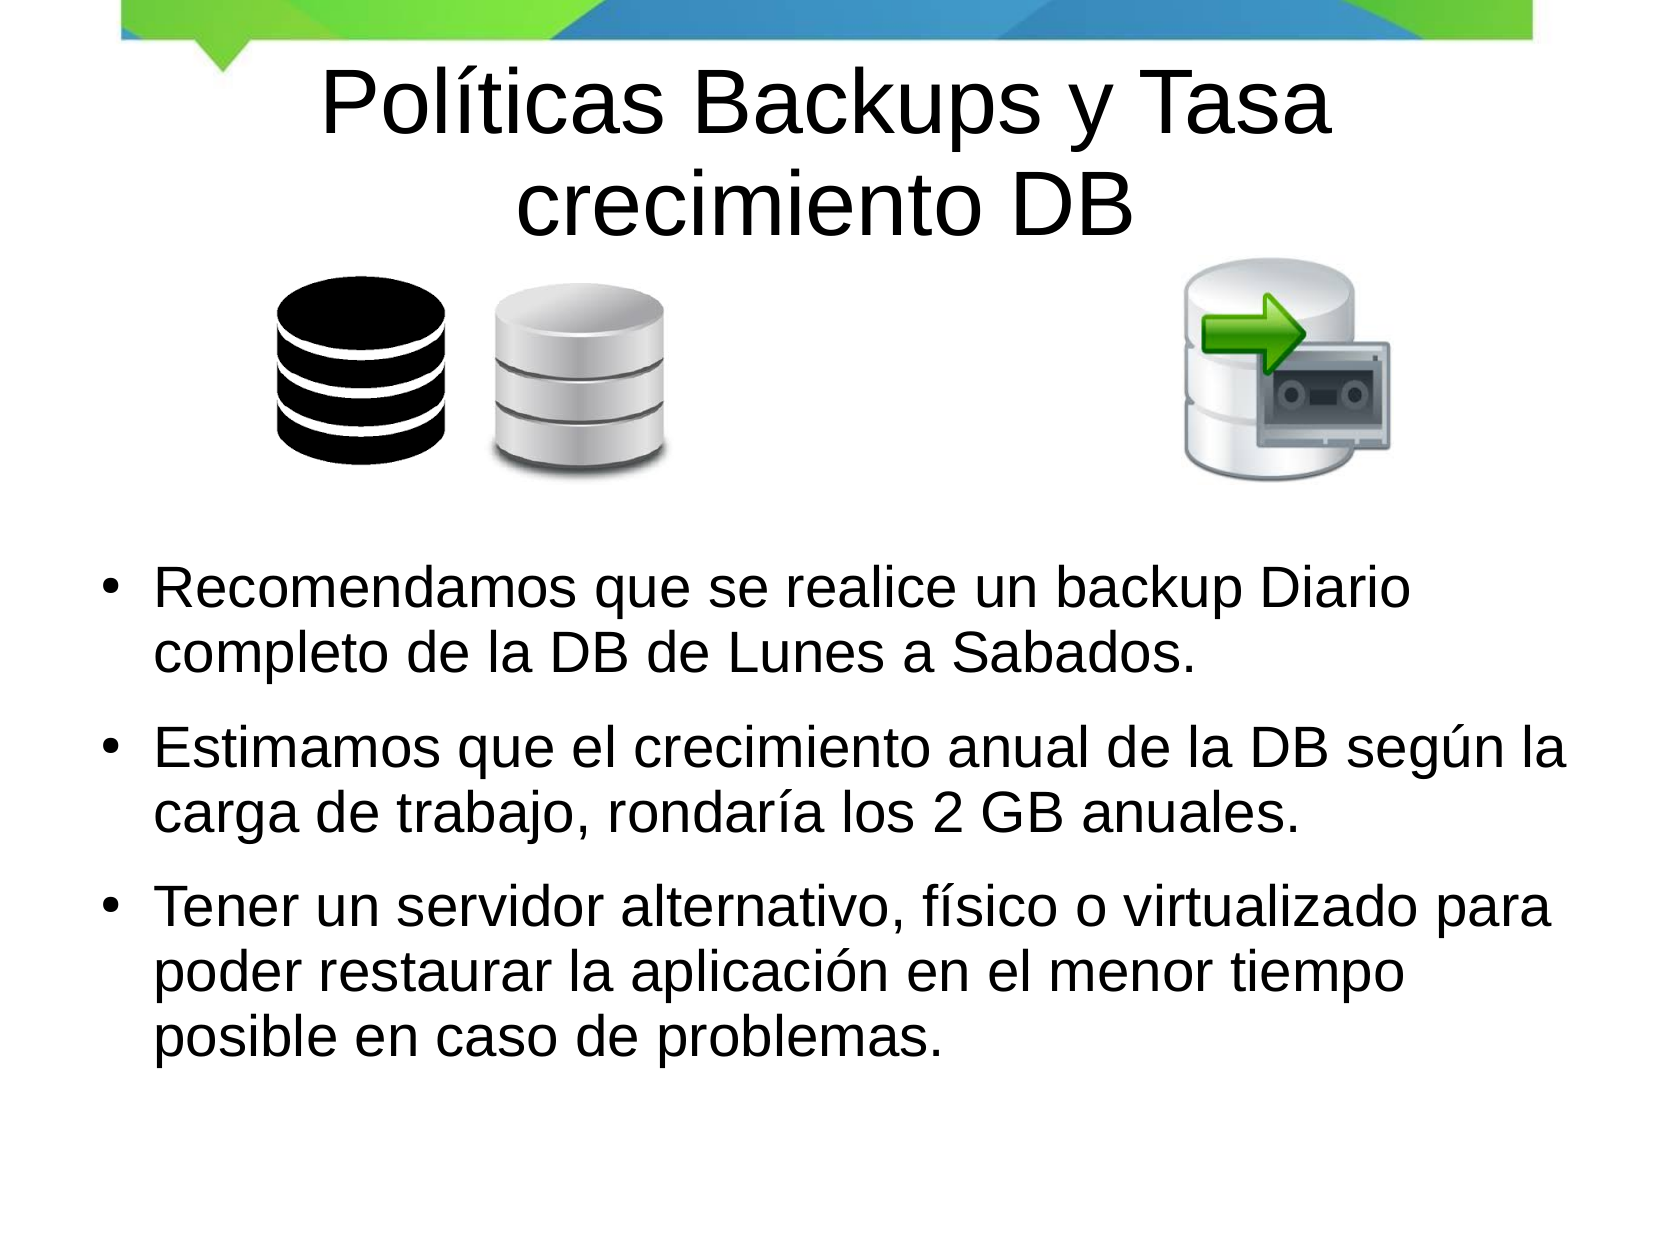

# Políticas Backups y Tasa crecimiento DB
Recomendamos que se realice un backup Diario completo de la DB de Lunes a Sabados.
Estimamos que el crecimiento anual de la DB según la carga de trabajo, rondaría los 2 GB anuales.
Tener un servidor alternativo, físico o virtualizado para poder restaurar la aplicación en el menor tiempo posible en caso de problemas.